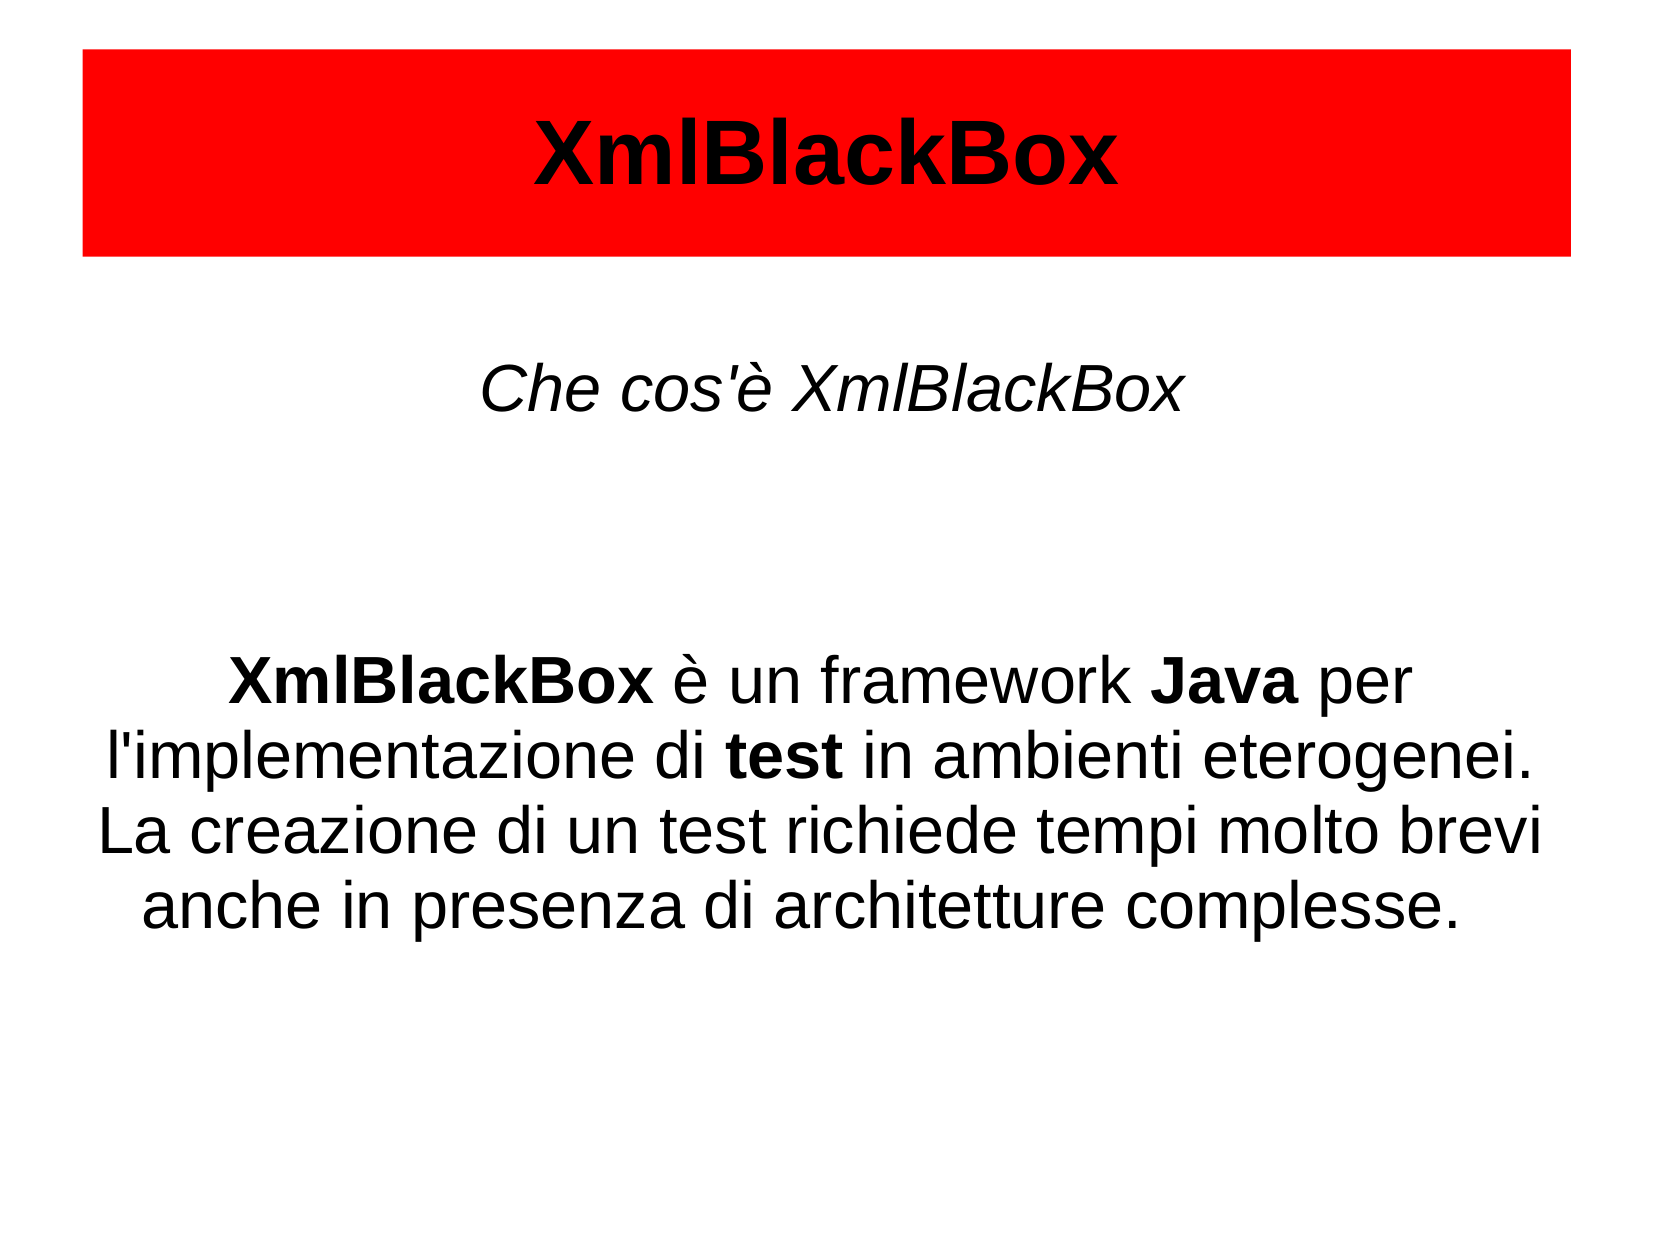

# XmlBlackBox
Che cos'è XmlBlackBox
XmlBlackBox è un framework Java per l'implementazione di test in ambienti eterogenei.
La creazione di un test richiede tempi molto brevi anche in presenza di architetture complesse.